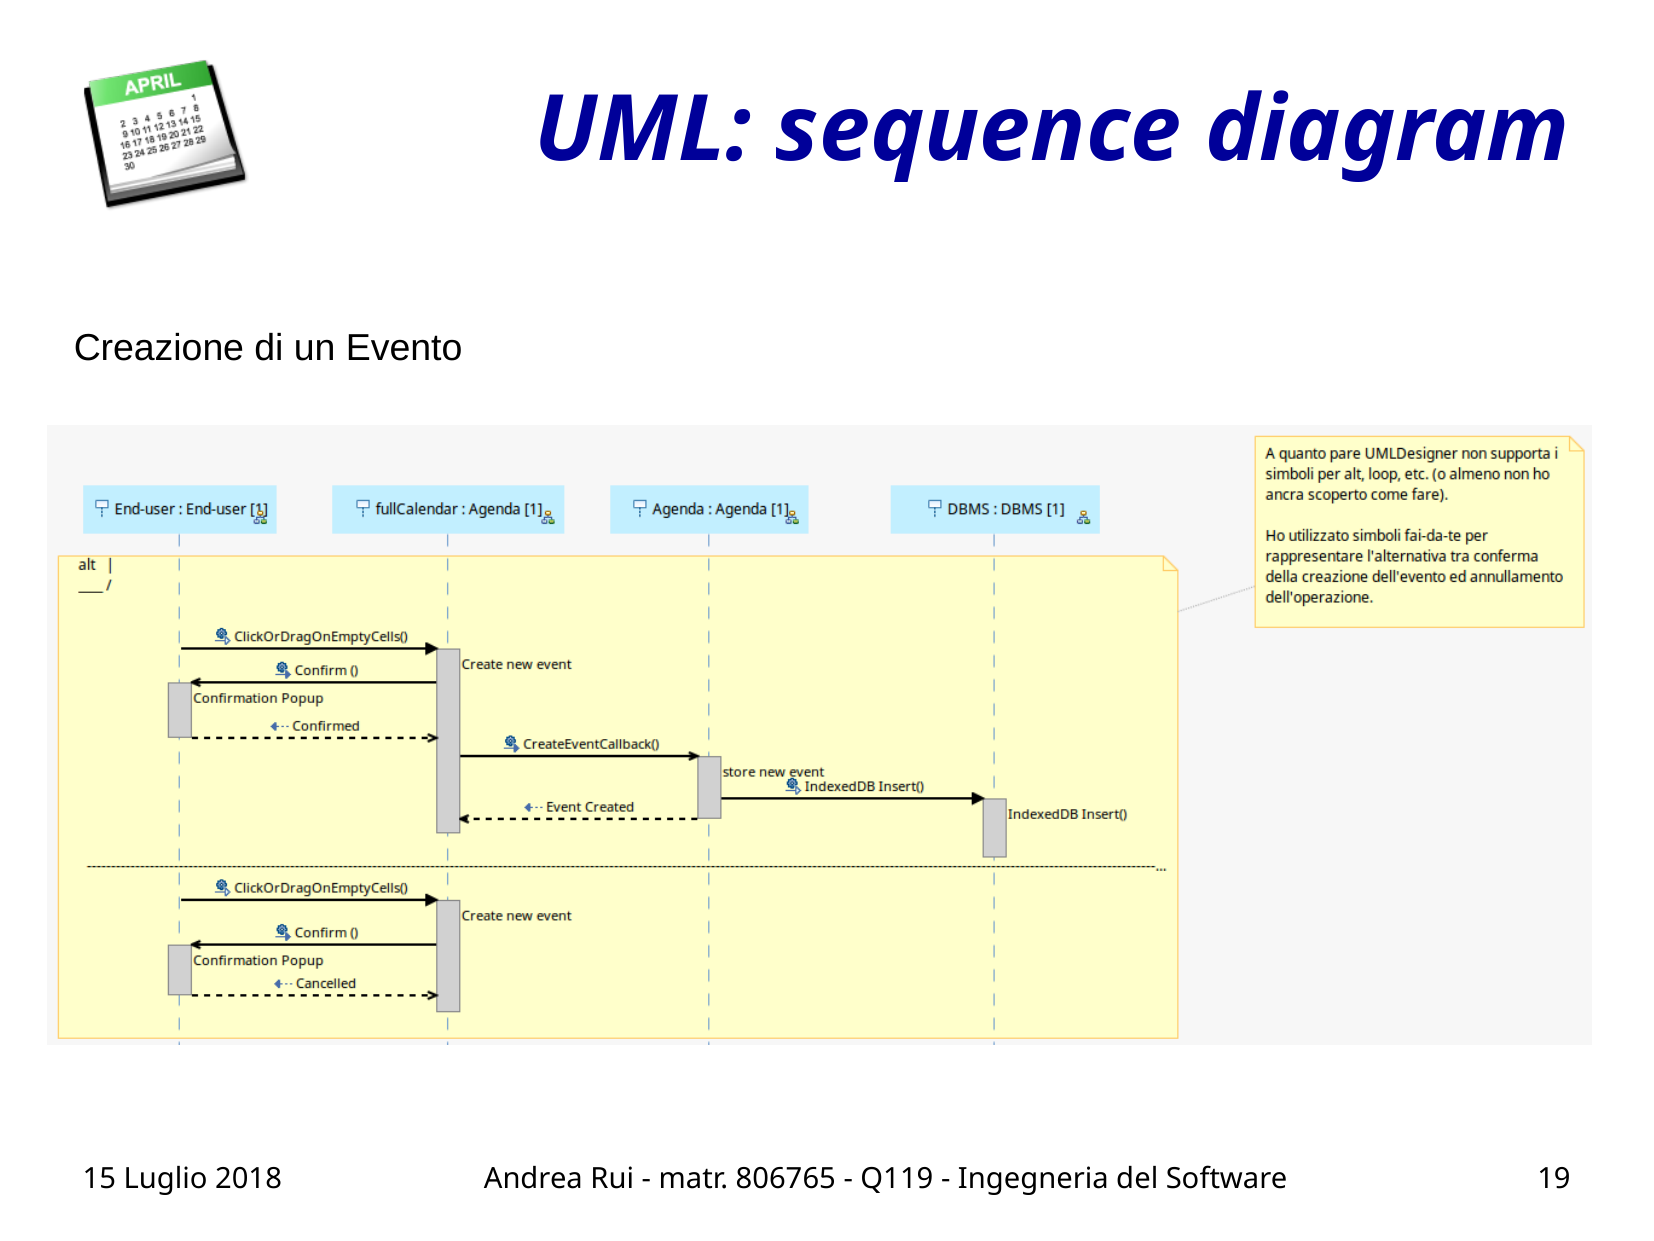

# UML: sequence diagram
Creazione di un Evento
15 Luglio 2018
Andrea Rui - matr. 806765 - Q119 - Ingegneria del Software
19